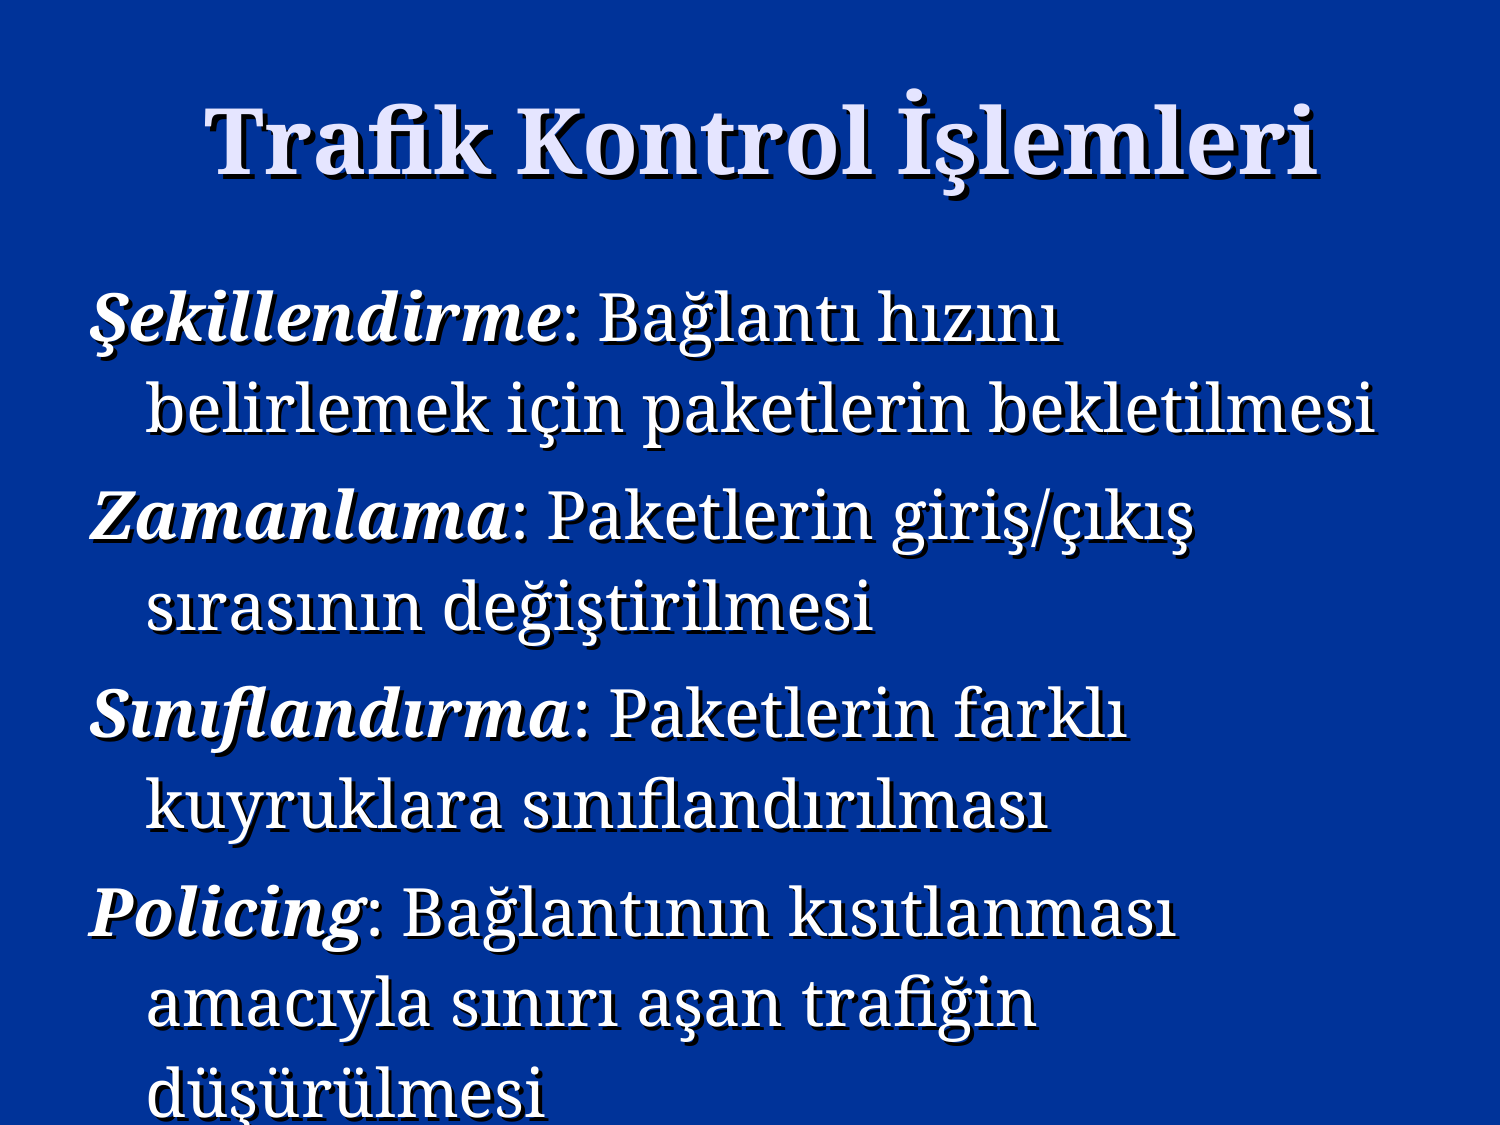

# Trafik Kontrol İşlemleri
Şekillendirme: Bağlantı hızını belirlemek için paketlerin bekletilmesi
Zamanlama: Paketlerin giriş/çıkış sırasının değiştirilmesi
Sınıflandırma: Paketlerin farklı kuyruklara sınıflandırılması
Policing: Bağlantının kısıtlanması amacıyla sınırı aşan trafiğin düşürülmesi